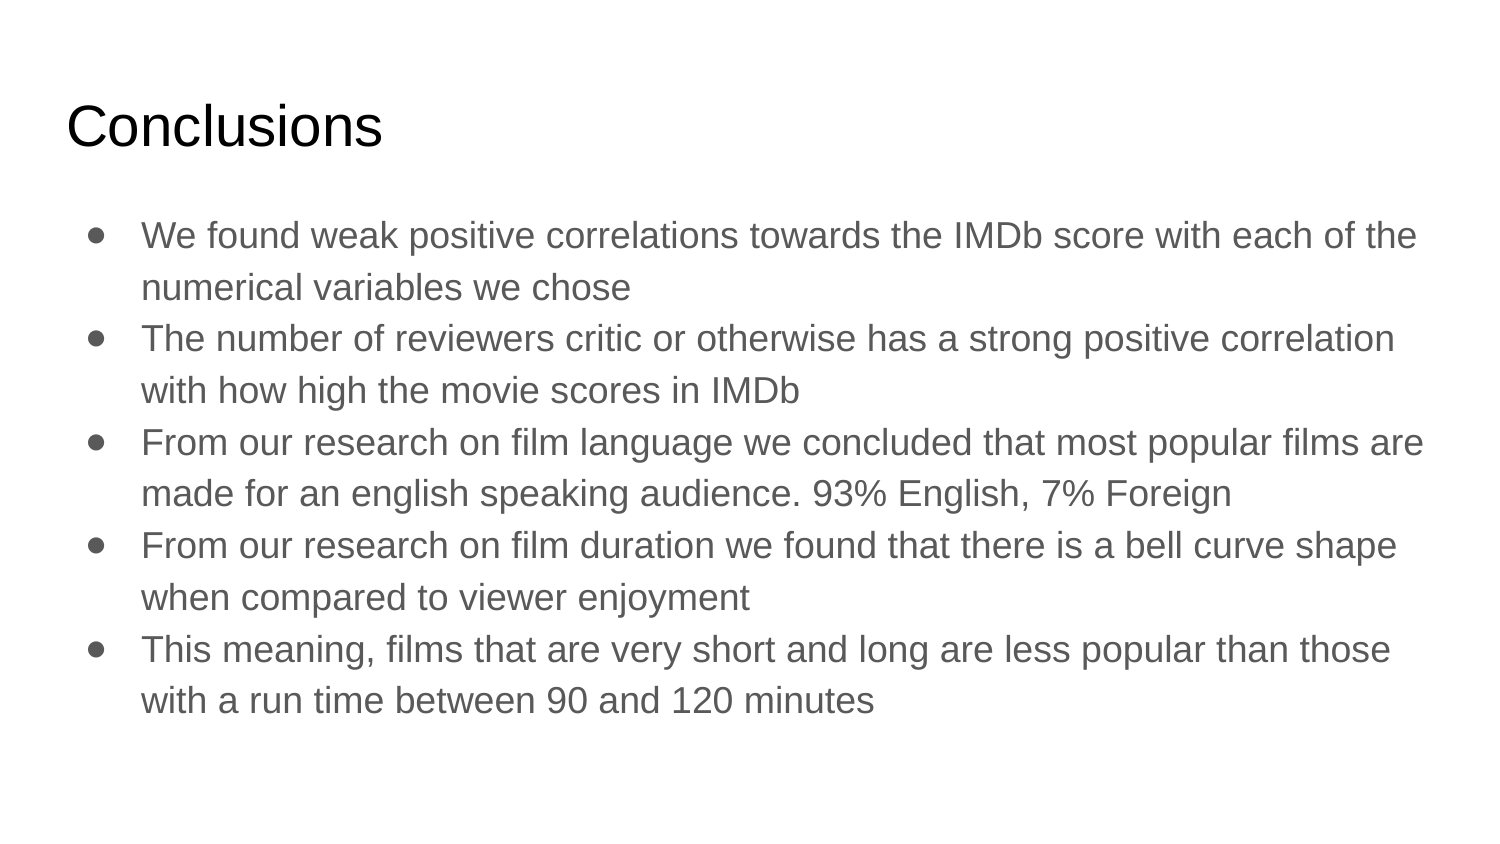

# Conclusions
We found weak positive correlations towards the IMDb score with each of the numerical variables we chose
The number of reviewers critic or otherwise has a strong positive correlation with how high the movie scores in IMDb
From our research on film language we concluded that most popular films are made for an english speaking audience. 93% English, 7% Foreign
From our research on film duration we found that there is a bell curve shape when compared to viewer enjoyment
This meaning, films that are very short and long are less popular than those with a run time between 90 and 120 minutes